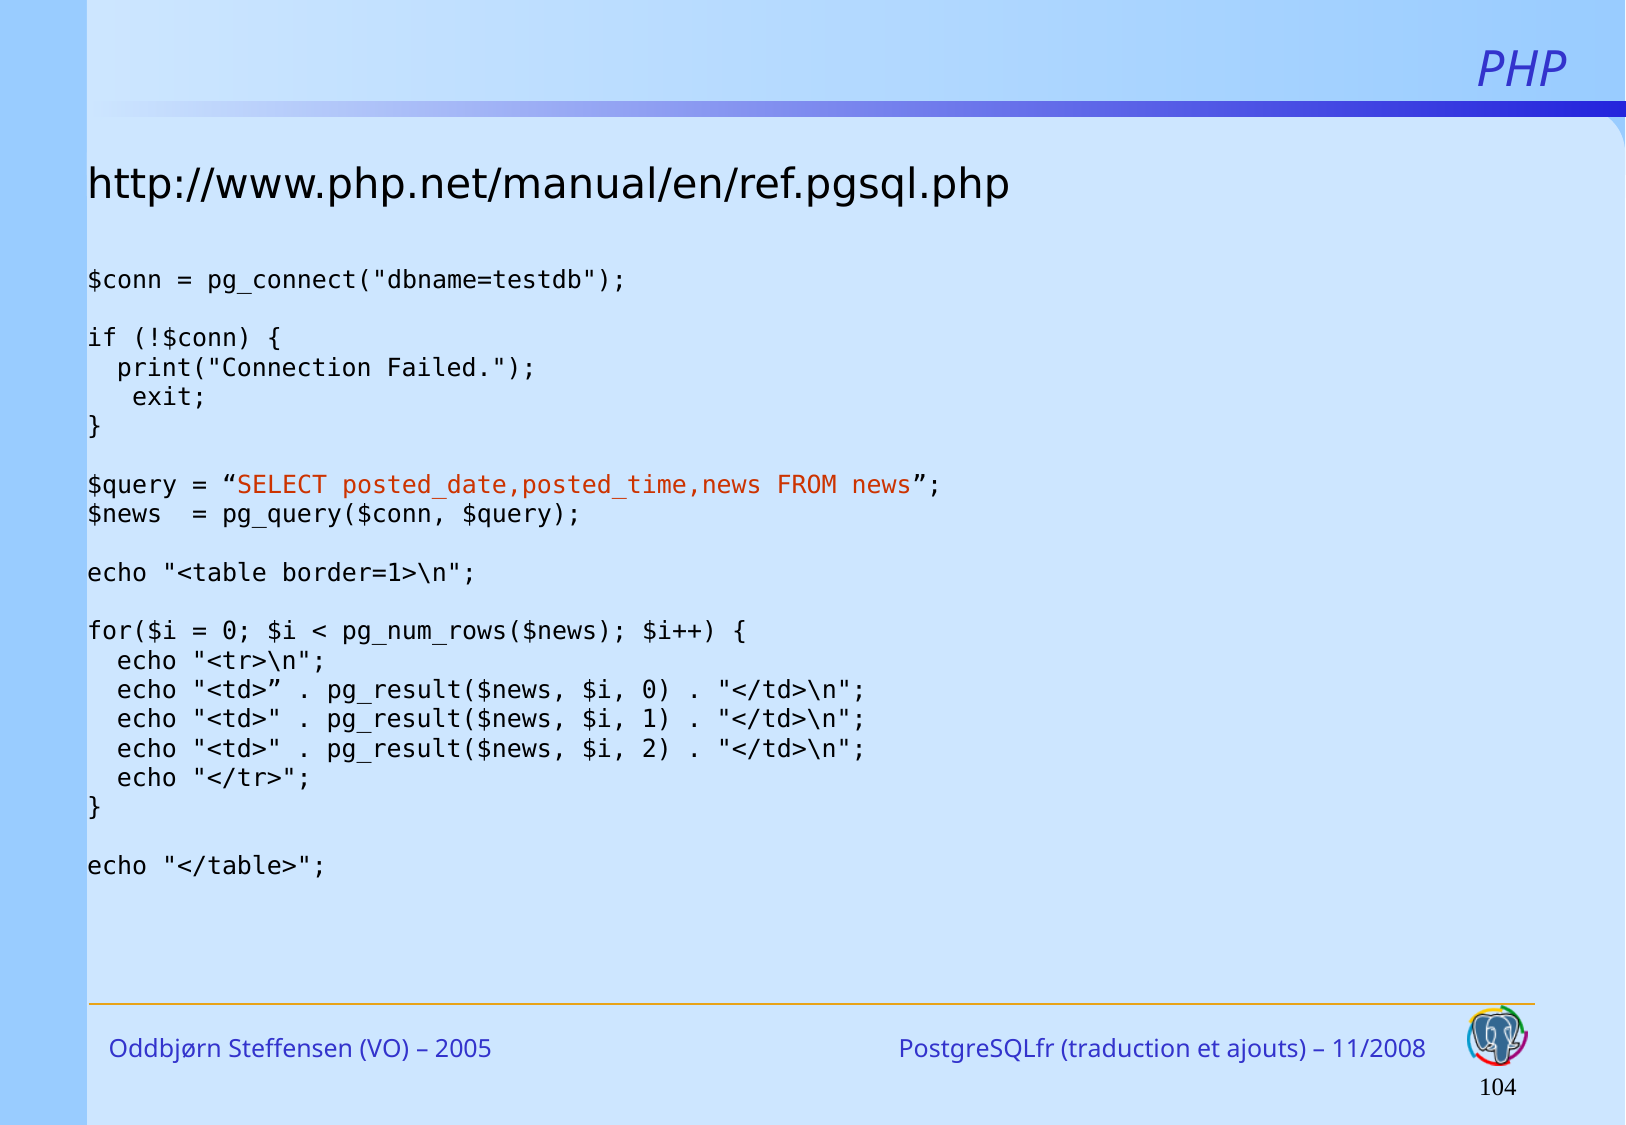

# PHP
http://www.php.net/manual/en/ref.pgsql.php
$conn = pg_connect("dbname=testdb");
if (!$conn) {
	print("Connection Failed.");
 exit;
}
$query = “SELECT posted_date,posted_time,news FROM news”;
$news = pg_query($conn, $query);
echo "<table border=1>\n";
for($i = 0; $i < pg_num_rows($news); $i++) {
	echo "<tr>\n";
	echo "<td>” . pg_result($news, $i, 0) . "</td>\n";
	echo "<td>" . pg_result($news, $i, 1) . "</td>\n";
	echo "<td>" . pg_result($news, $i, 2) . "</td>\n";
	echo "</tr>";
}
echo "</table>";